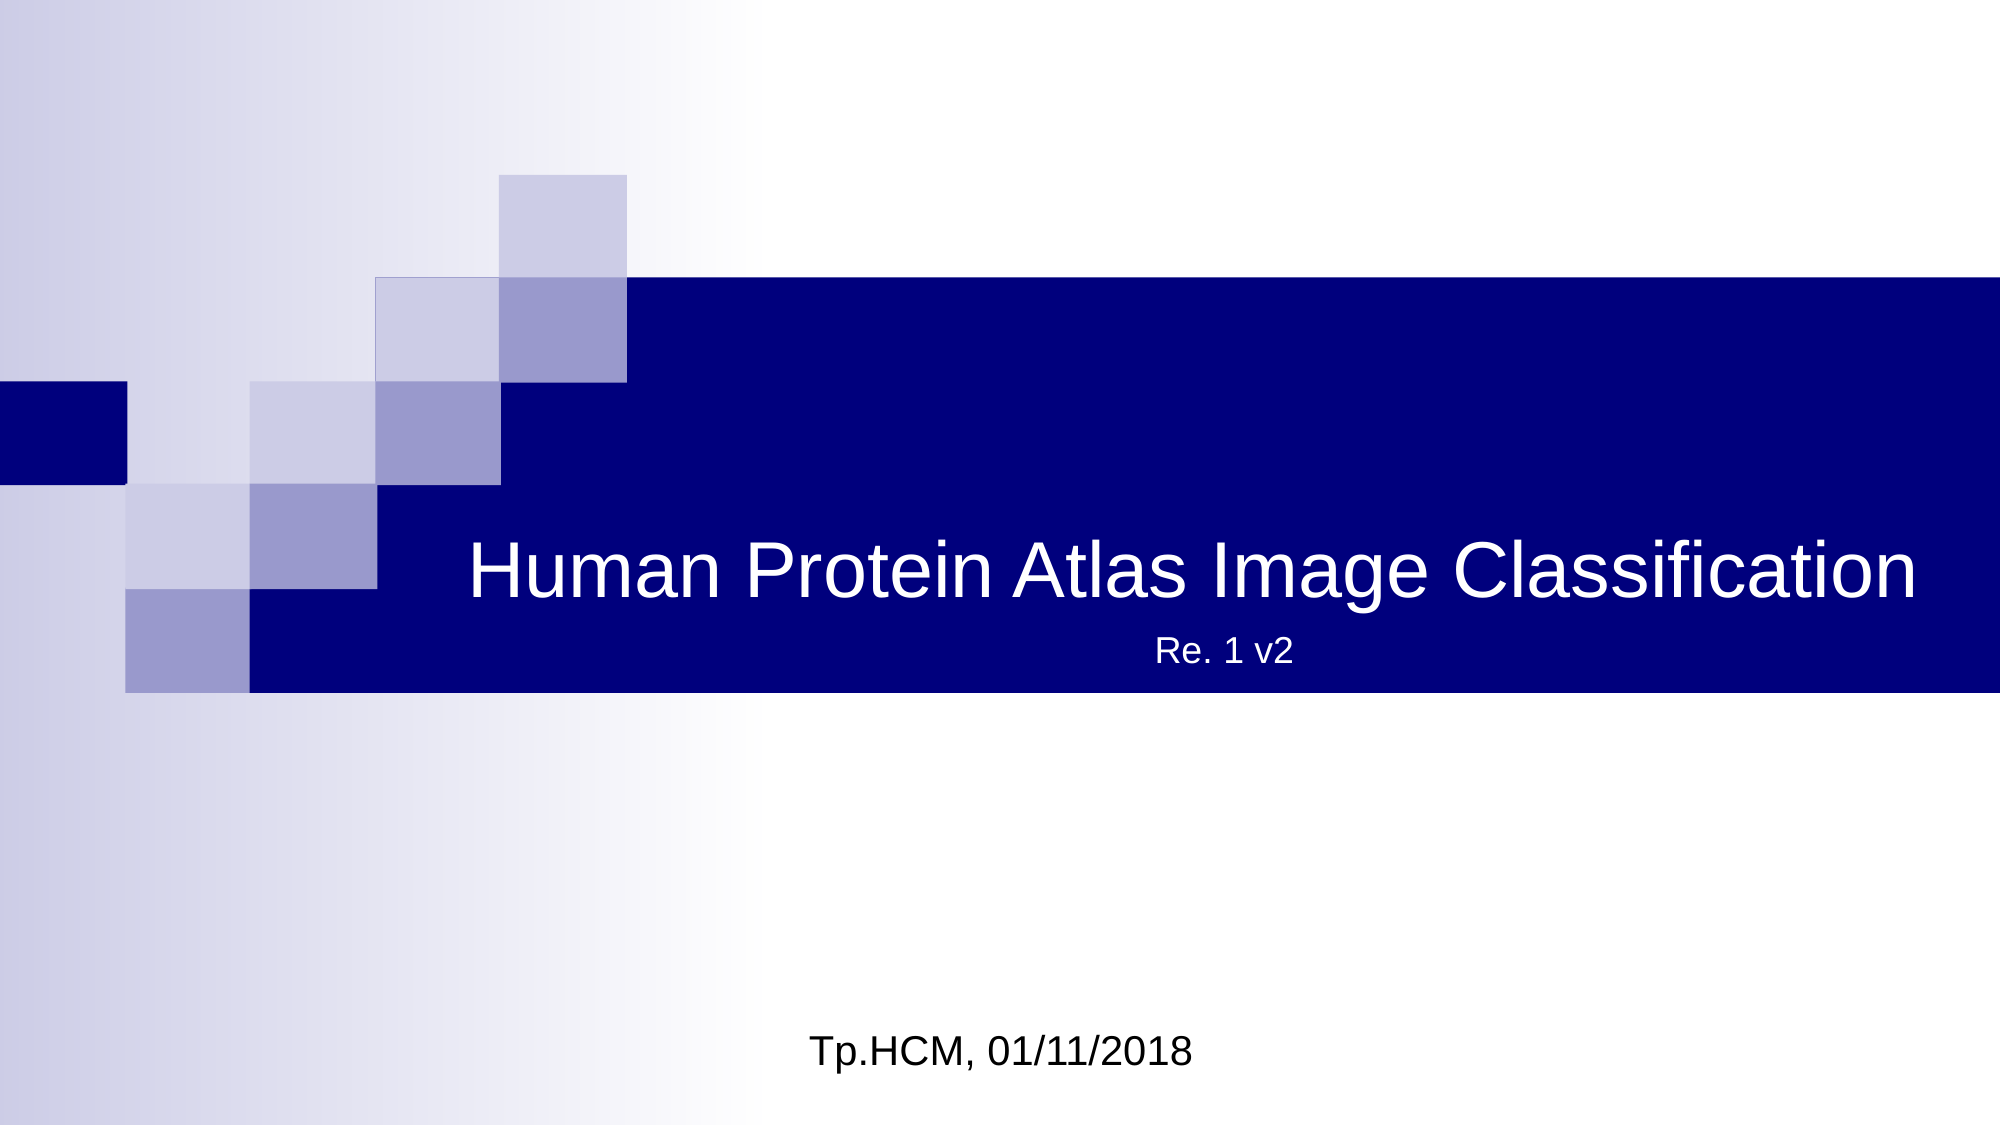

# Human Protein Atlas Image Classification
Re. 1 v2
Tp.HCM, 01/11/2018